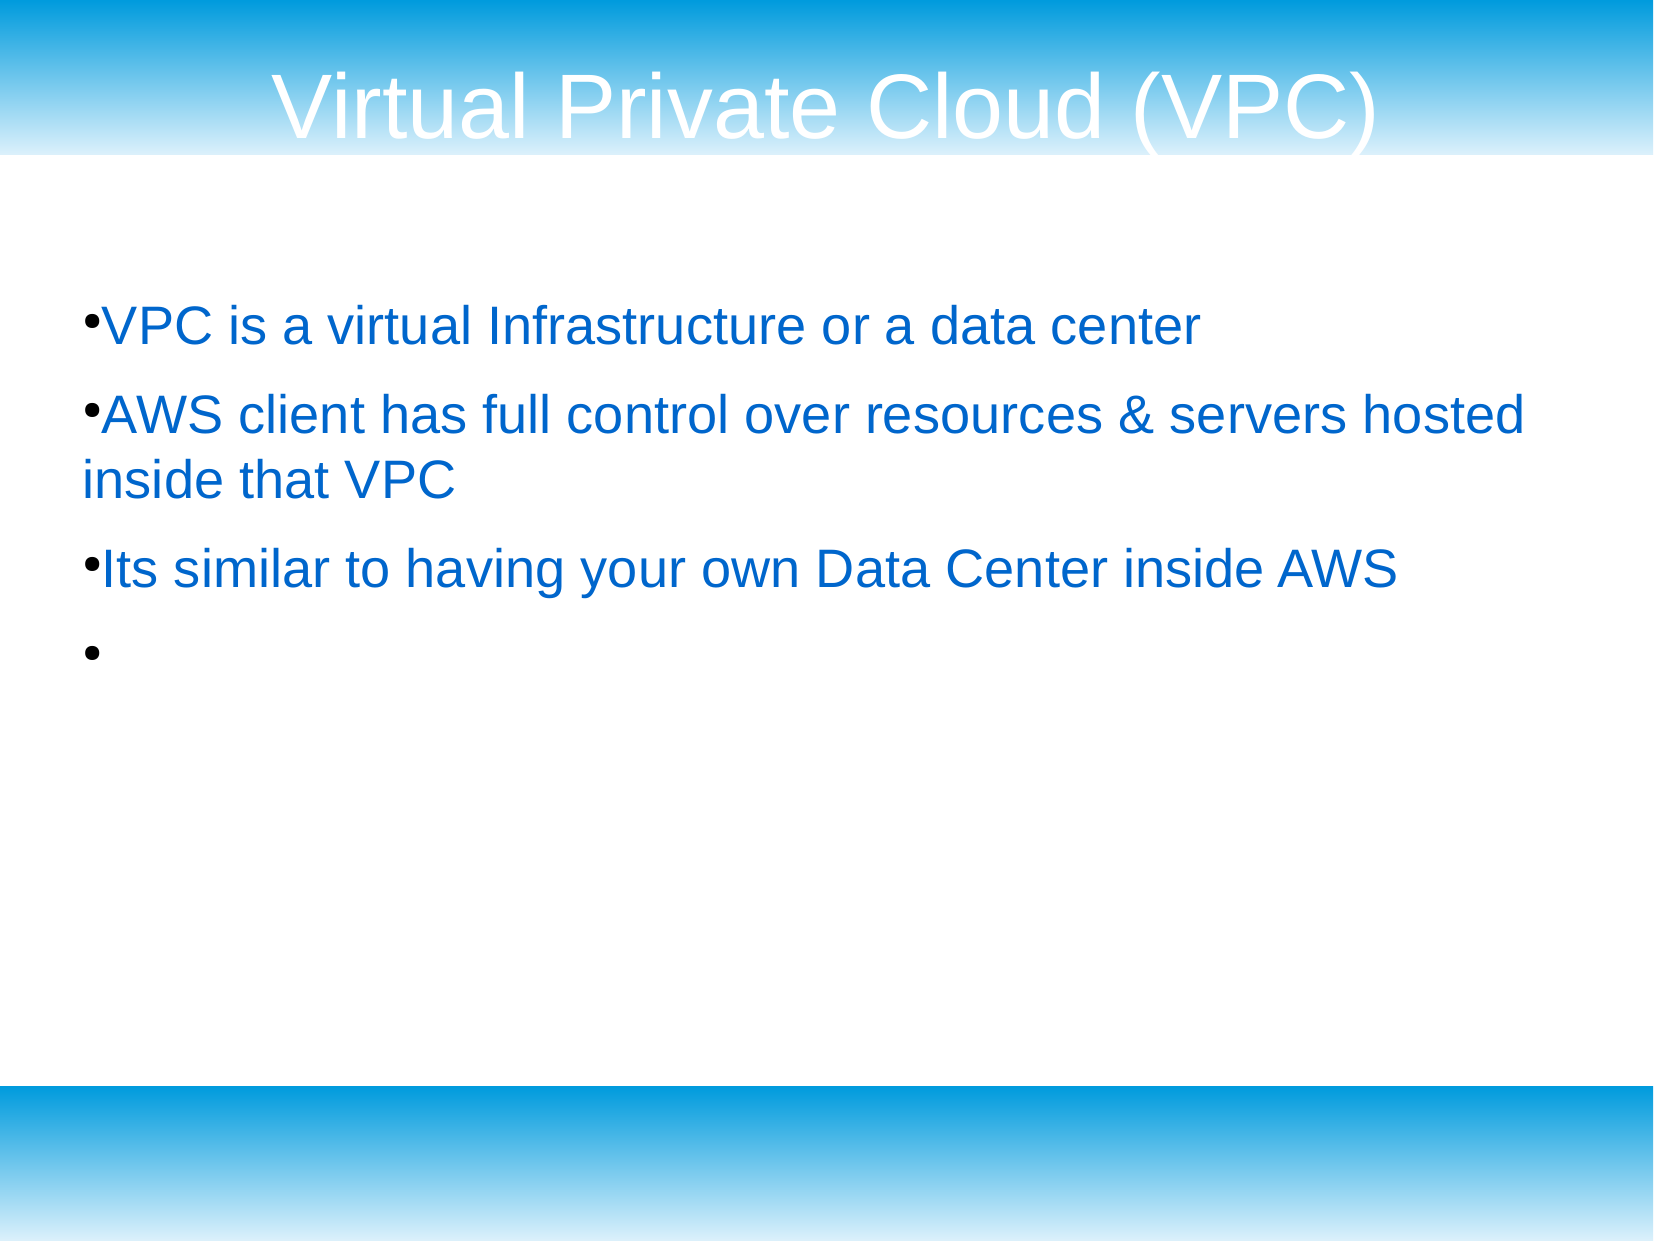

# Virtual Private Cloud (VPC)
VPC is a virtual Infrastructure or a data center
AWS client has full control over resources & servers hosted inside that VPC
Its similar to having your own Data Center inside AWS